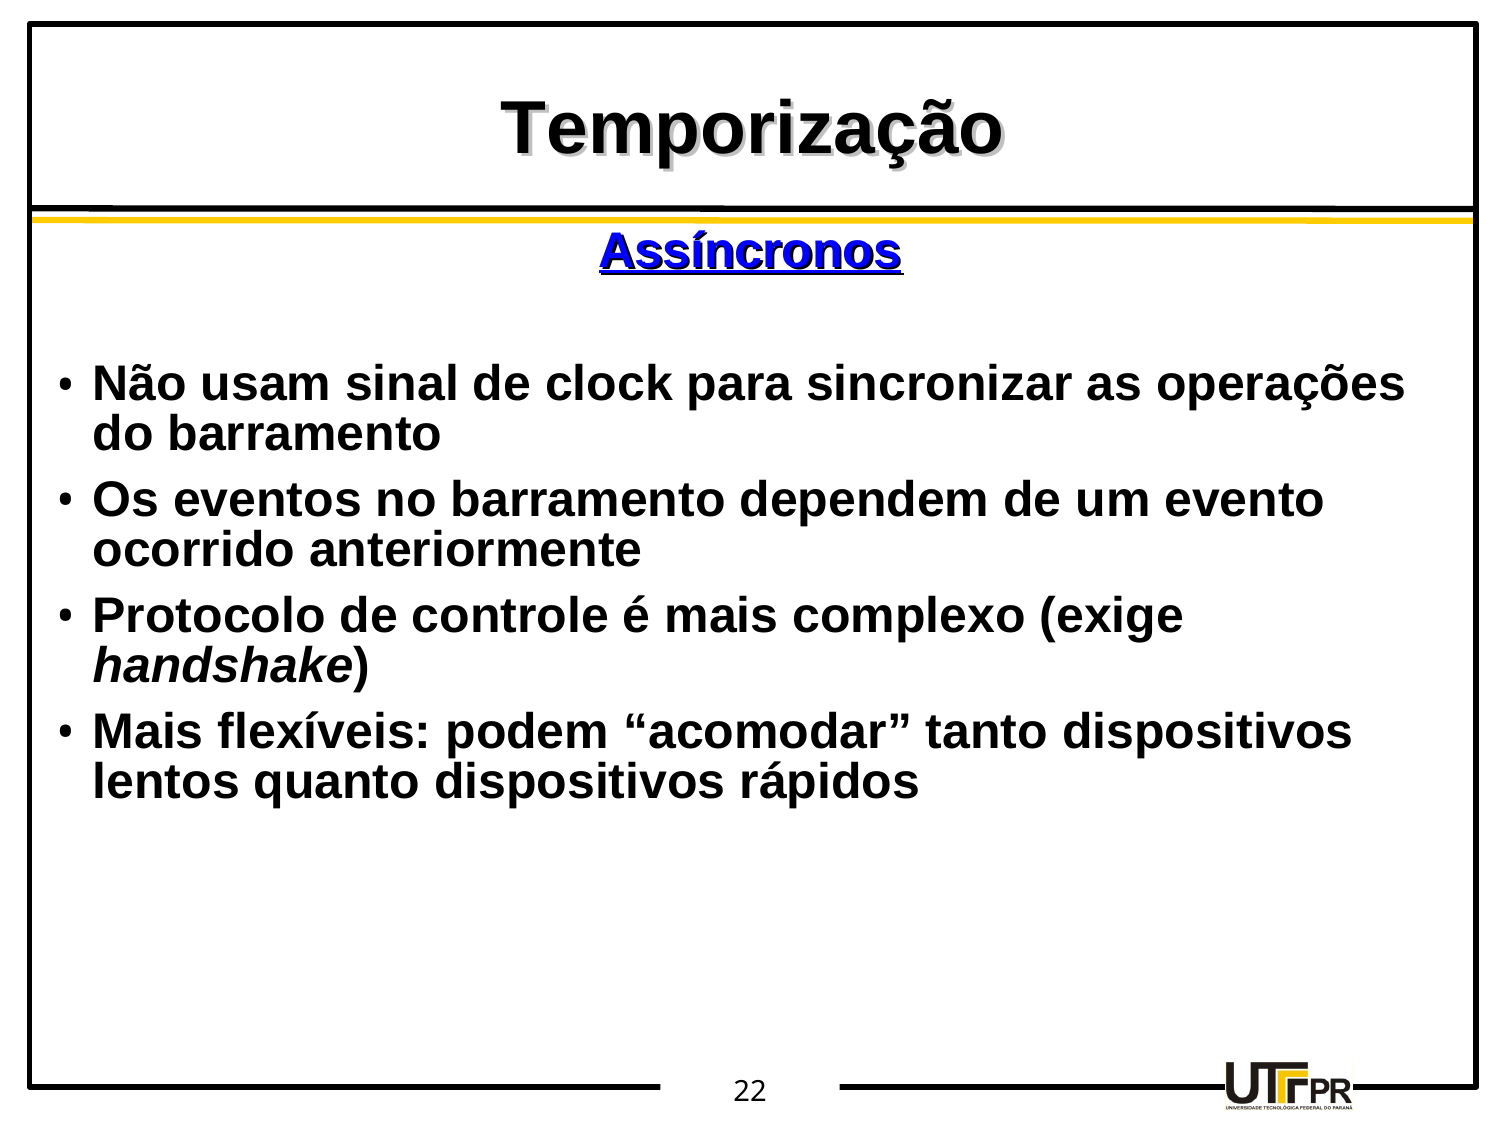

# Temporização
Assíncronos
Não usam sinal de clock para sincronizar as operações do barramento
Os eventos no barramento dependem de um evento ocorrido anteriormente
Protocolo de controle é mais complexo (exige handshake)
Mais flexíveis: podem “acomodar” tanto dispositivos lentos quanto dispositivos rápidos